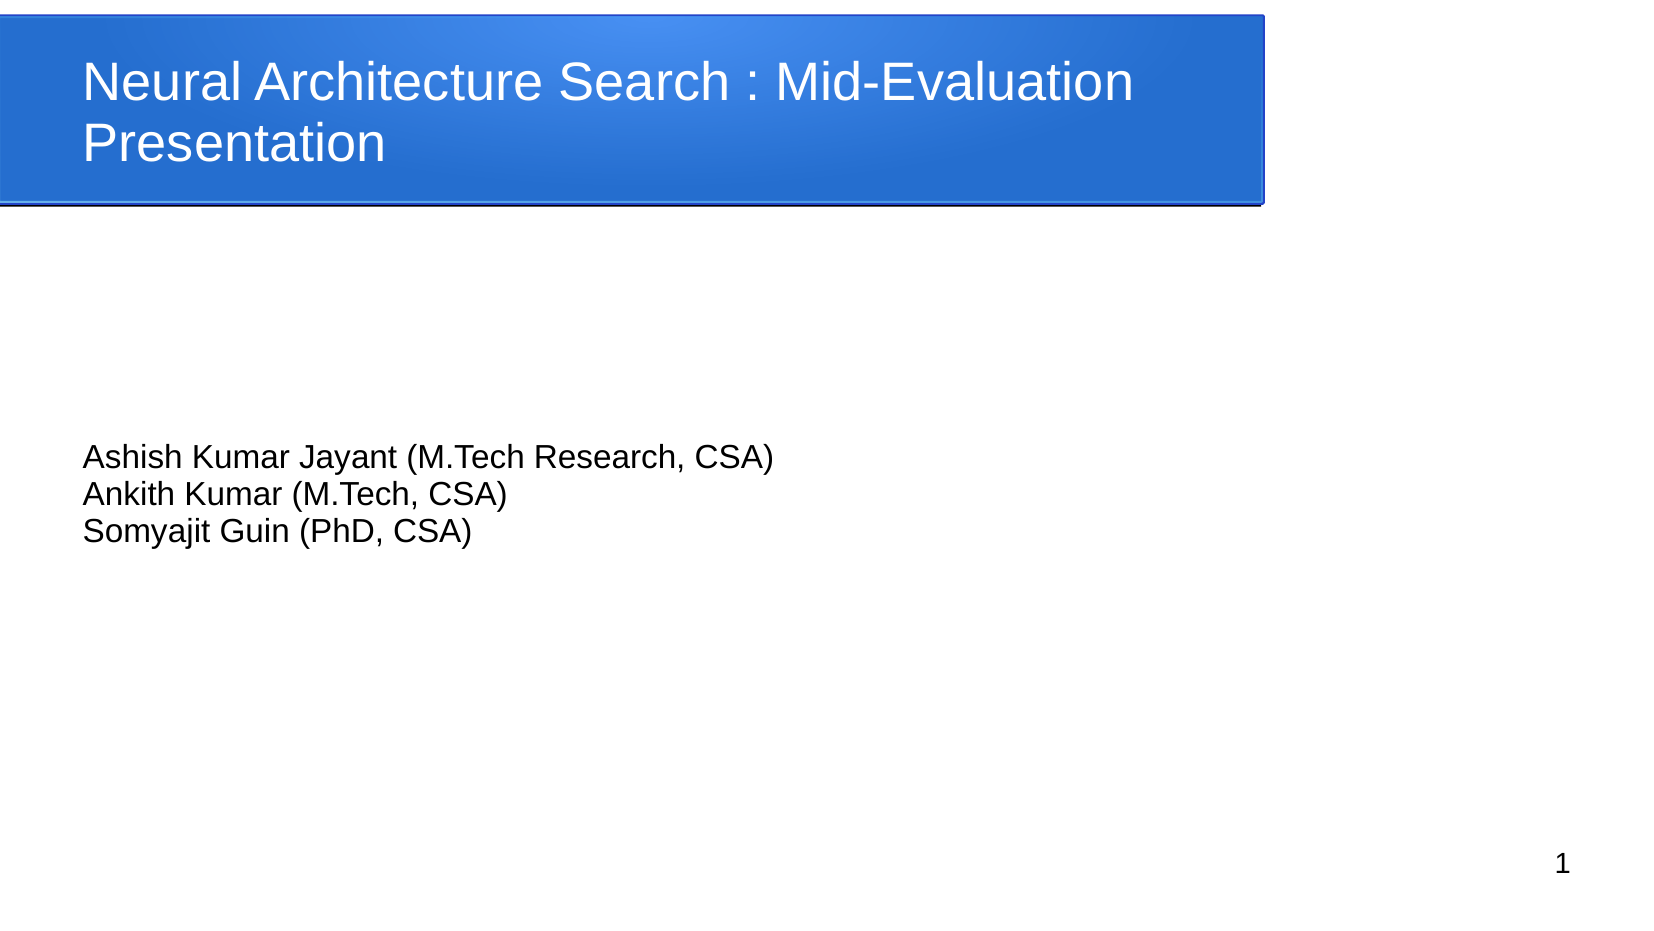

# Neural Architecture Search : Mid-Evaluation Presentation
Ashish Kumar Jayant (M.Tech Research, CSA)
Ankith Kumar (M.Tech, CSA)
Somyajit Guin (PhD, CSA)
1